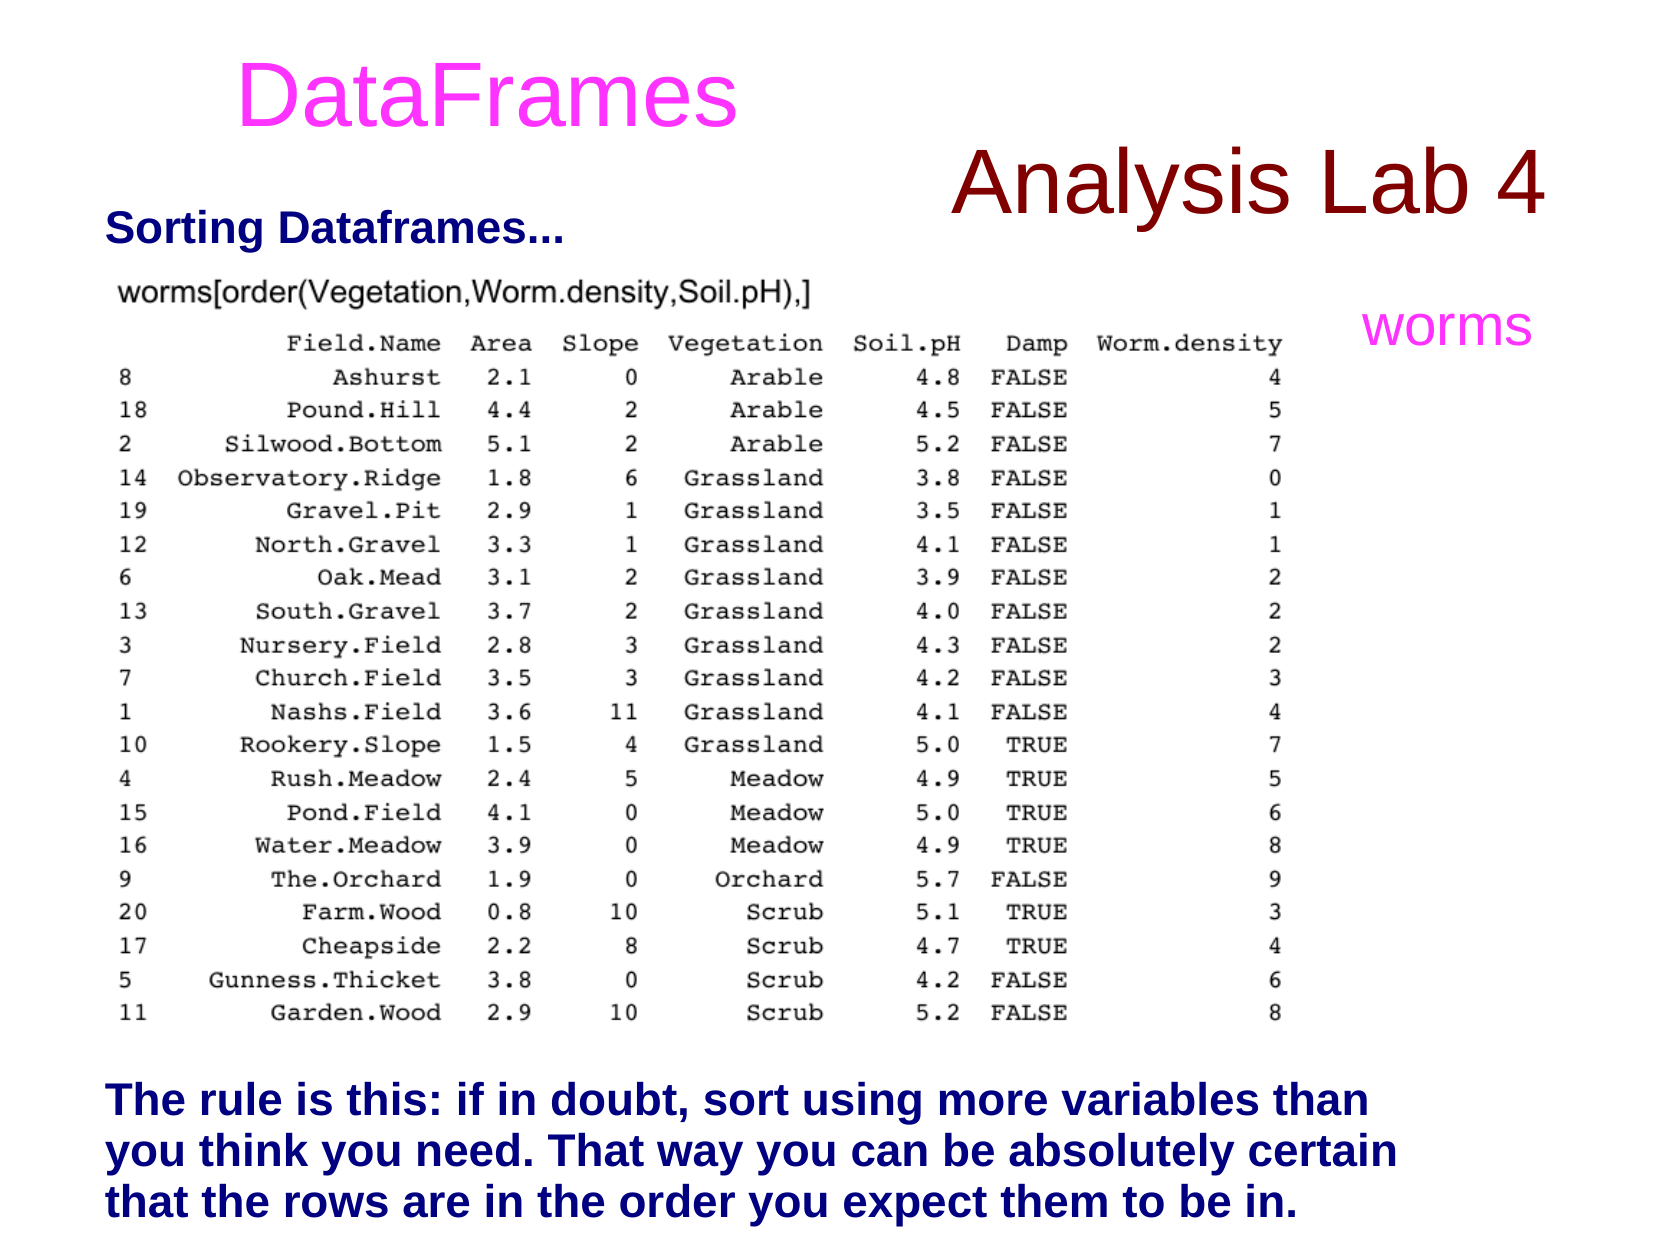

DataFrames
# Analysis Lab 4
Sorting Dataframes...
The rule is this: if in doubt, sort using more variables than you think you need. That way you can be absolutely certain that the rows are in the order you expect them to be in.
worms